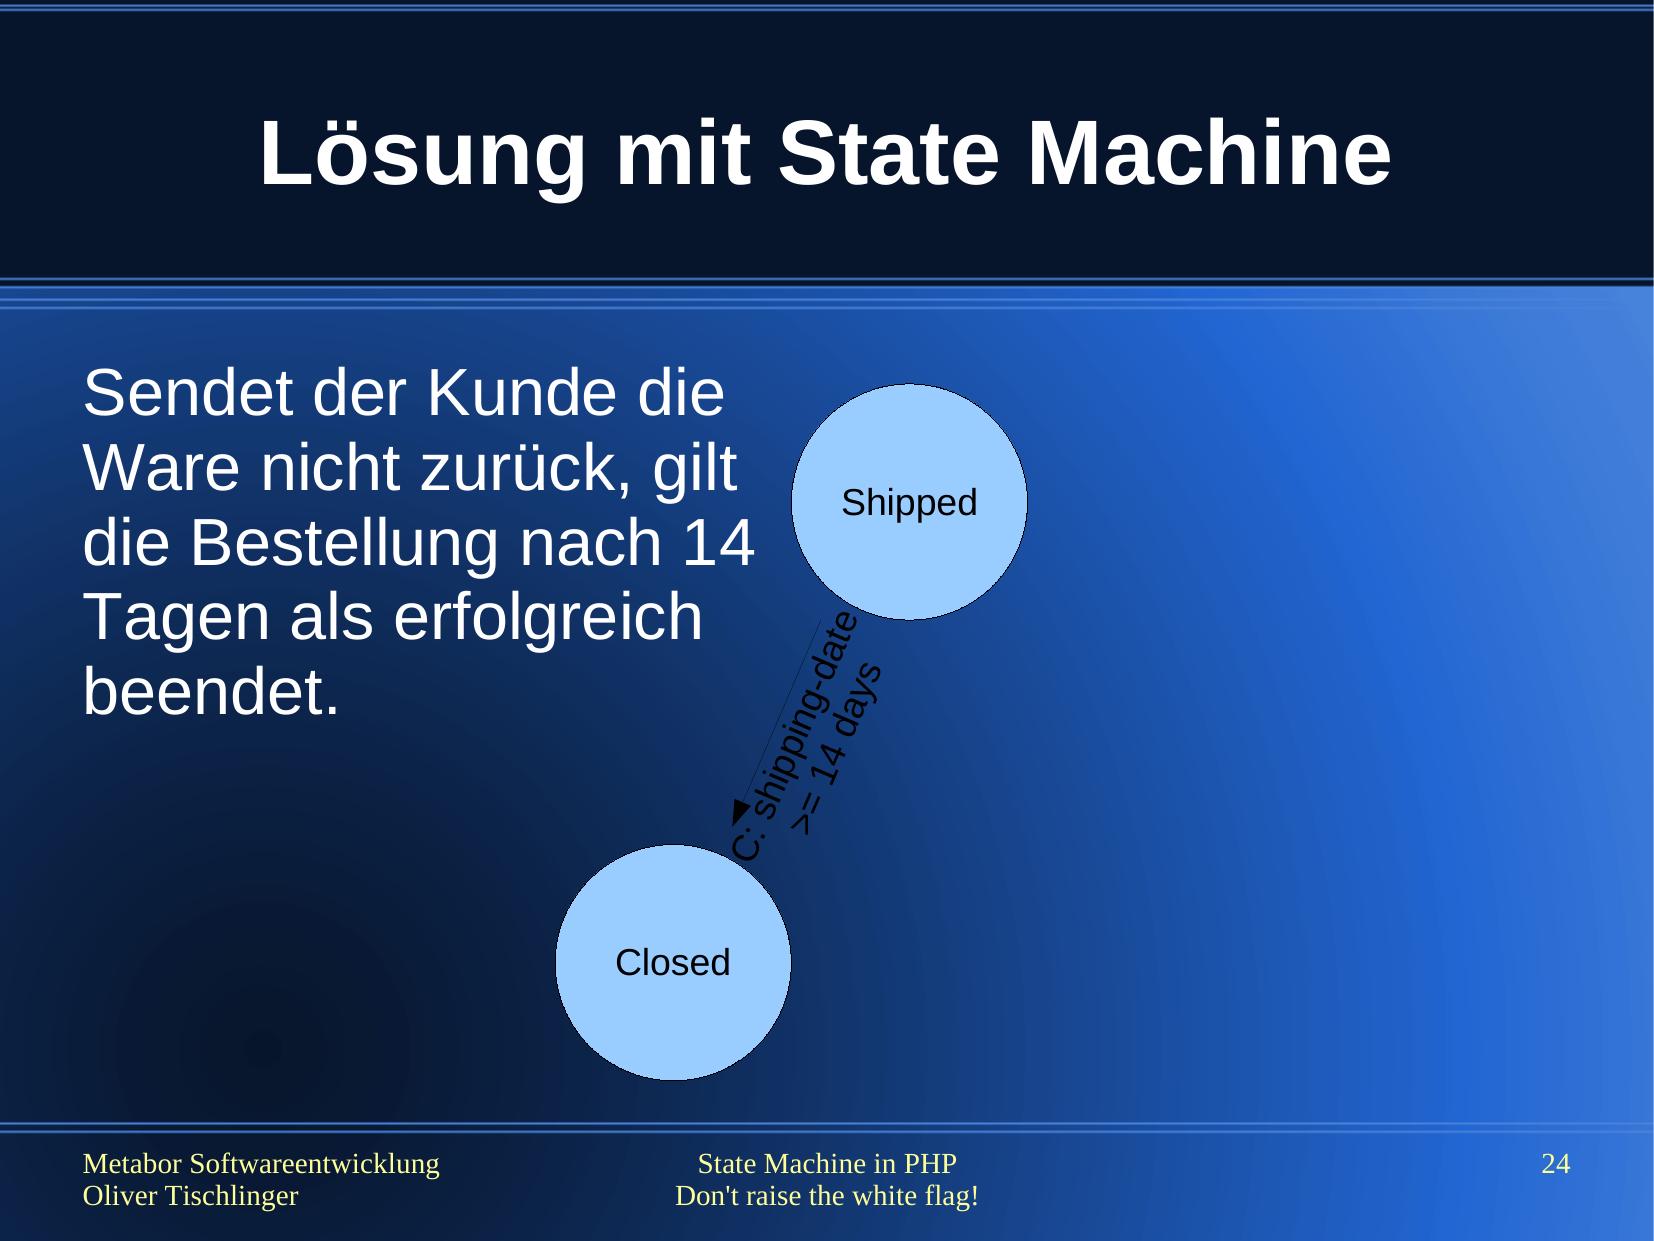

# Lösung mit State Machine
Sendet der Kunde die Ware nicht zurück, gilt die Bestellung nach 14 Tagen als erfolgreich beendet.
Shipped
C: shipping-date
>= 14 days
Closed
24